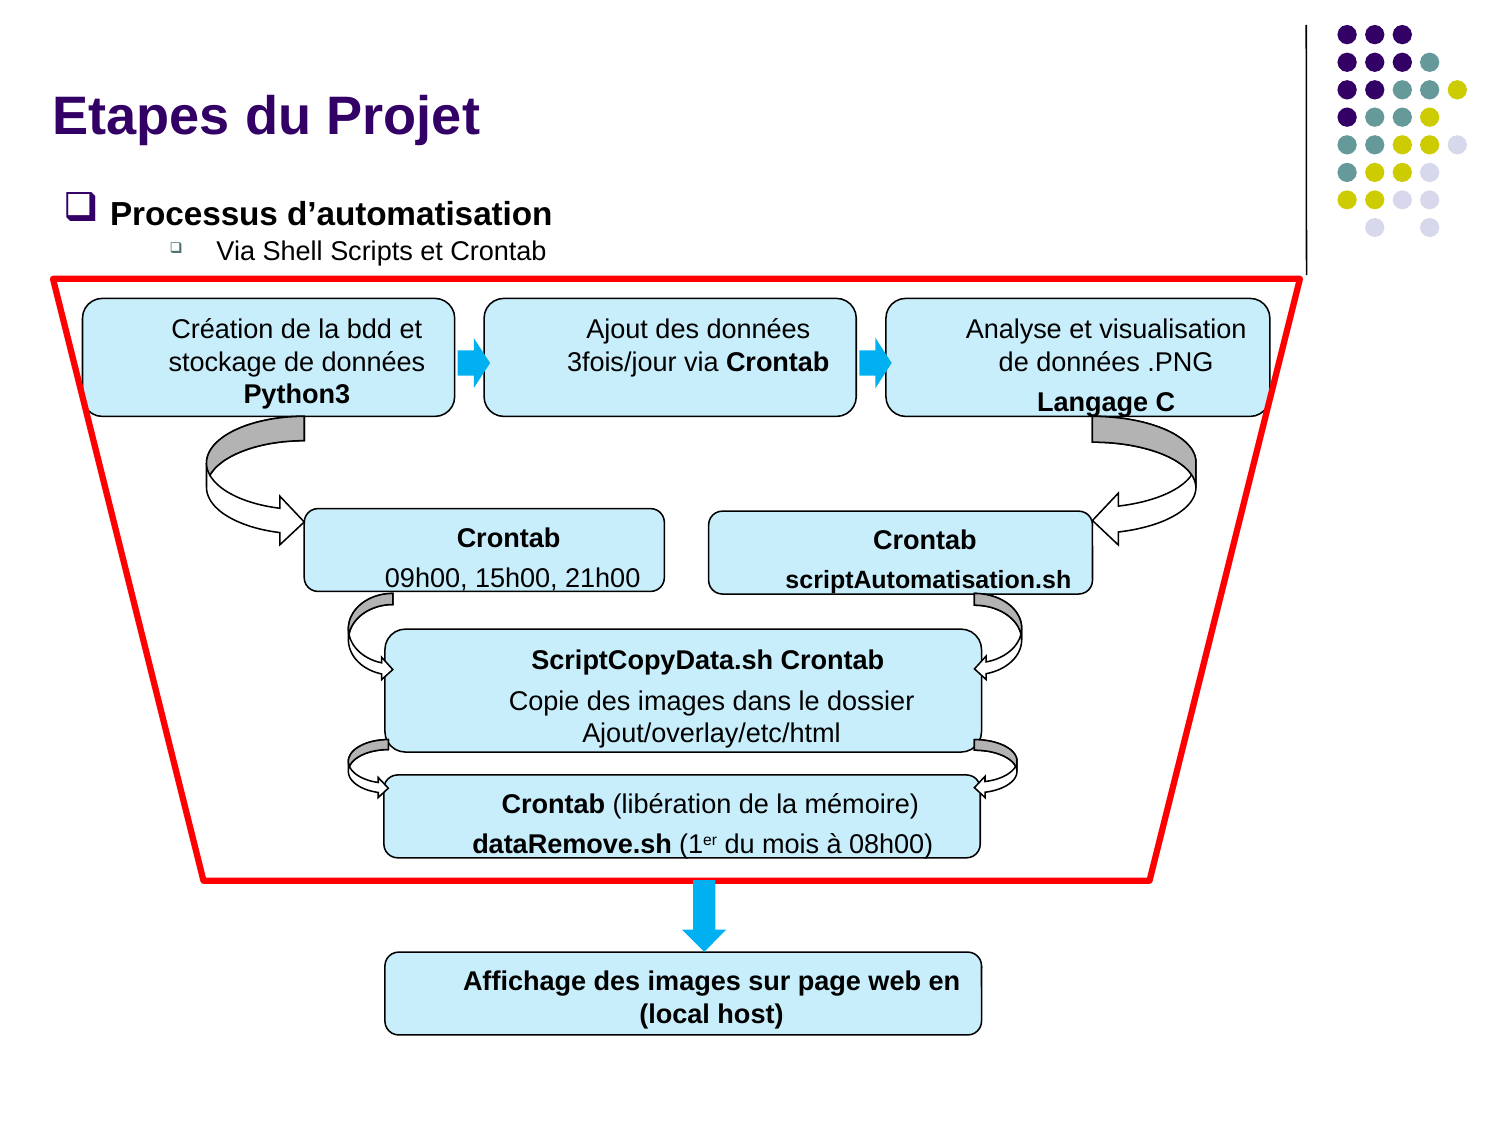

Etapes du Projet
Processus d’automatisation
Via Shell Scripts et Crontab
Création de la bdd et stockage de données Python3
Ajout des données 3fois/jour via Crontab
Analyse et visualisation de données .PNG
Langage C
Crontab
09h00, 15h00, 21h00
Crontab
scriptAutomatisation.sh
ScriptCopyData.sh Crontab
Copie des images dans le dossier Ajout/overlay/etc/html
Crontab (libération de la mémoire)
dataRemove.sh (1er du mois à 08h00)
Affichage des images sur page web en (local host)